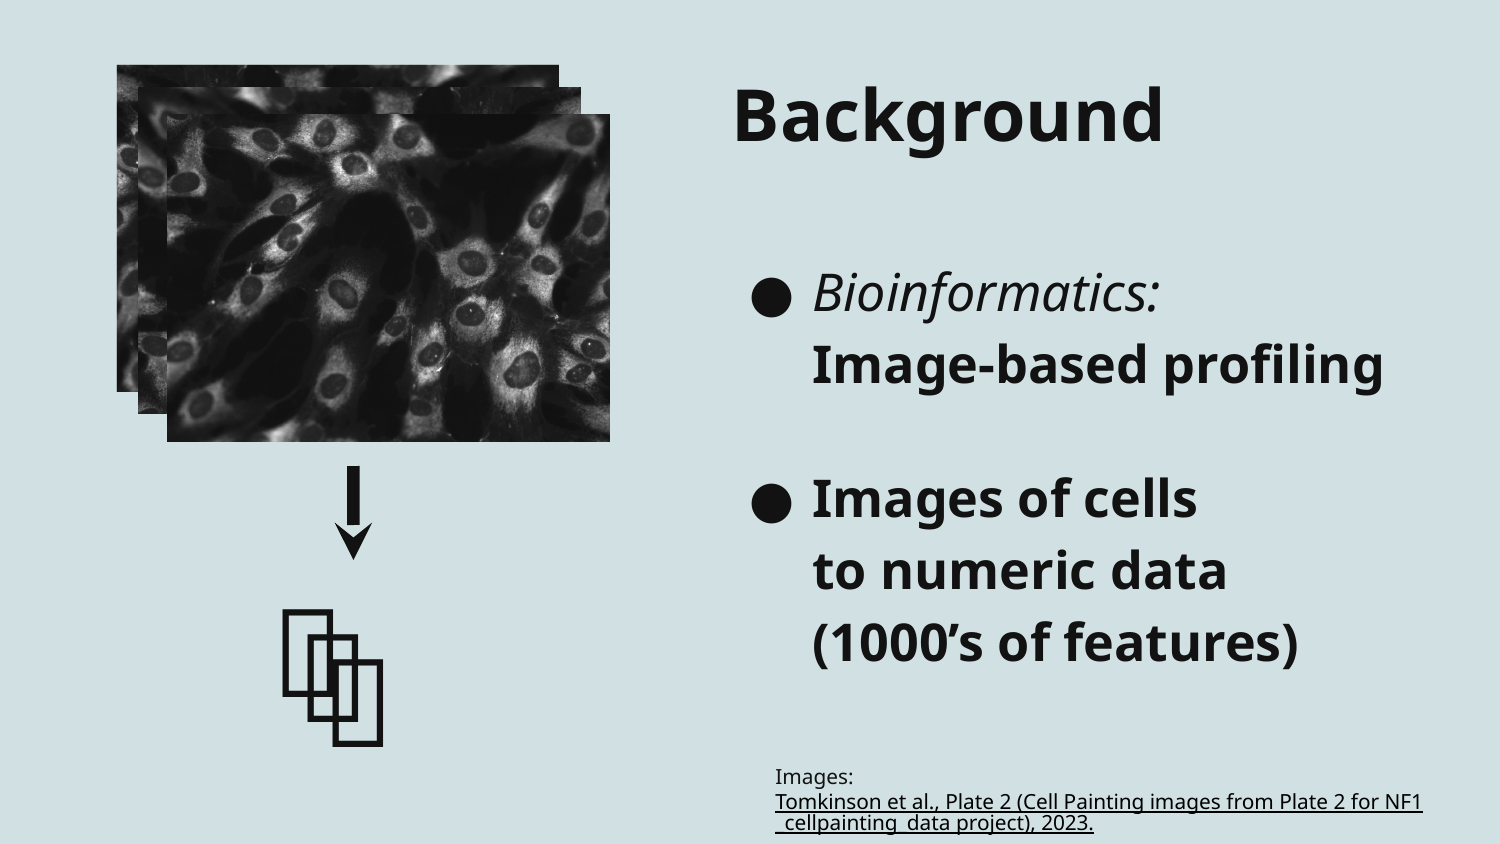

# Background
Bioinformatics:
Image-based profiling
Images of cells
to numeric data
(1000’s of features)
💾
💾
💾
Images: Tomkinson et al., Plate 2 (Cell Painting images from Plate 2 for NF1_cellpainting_data project), 2023.